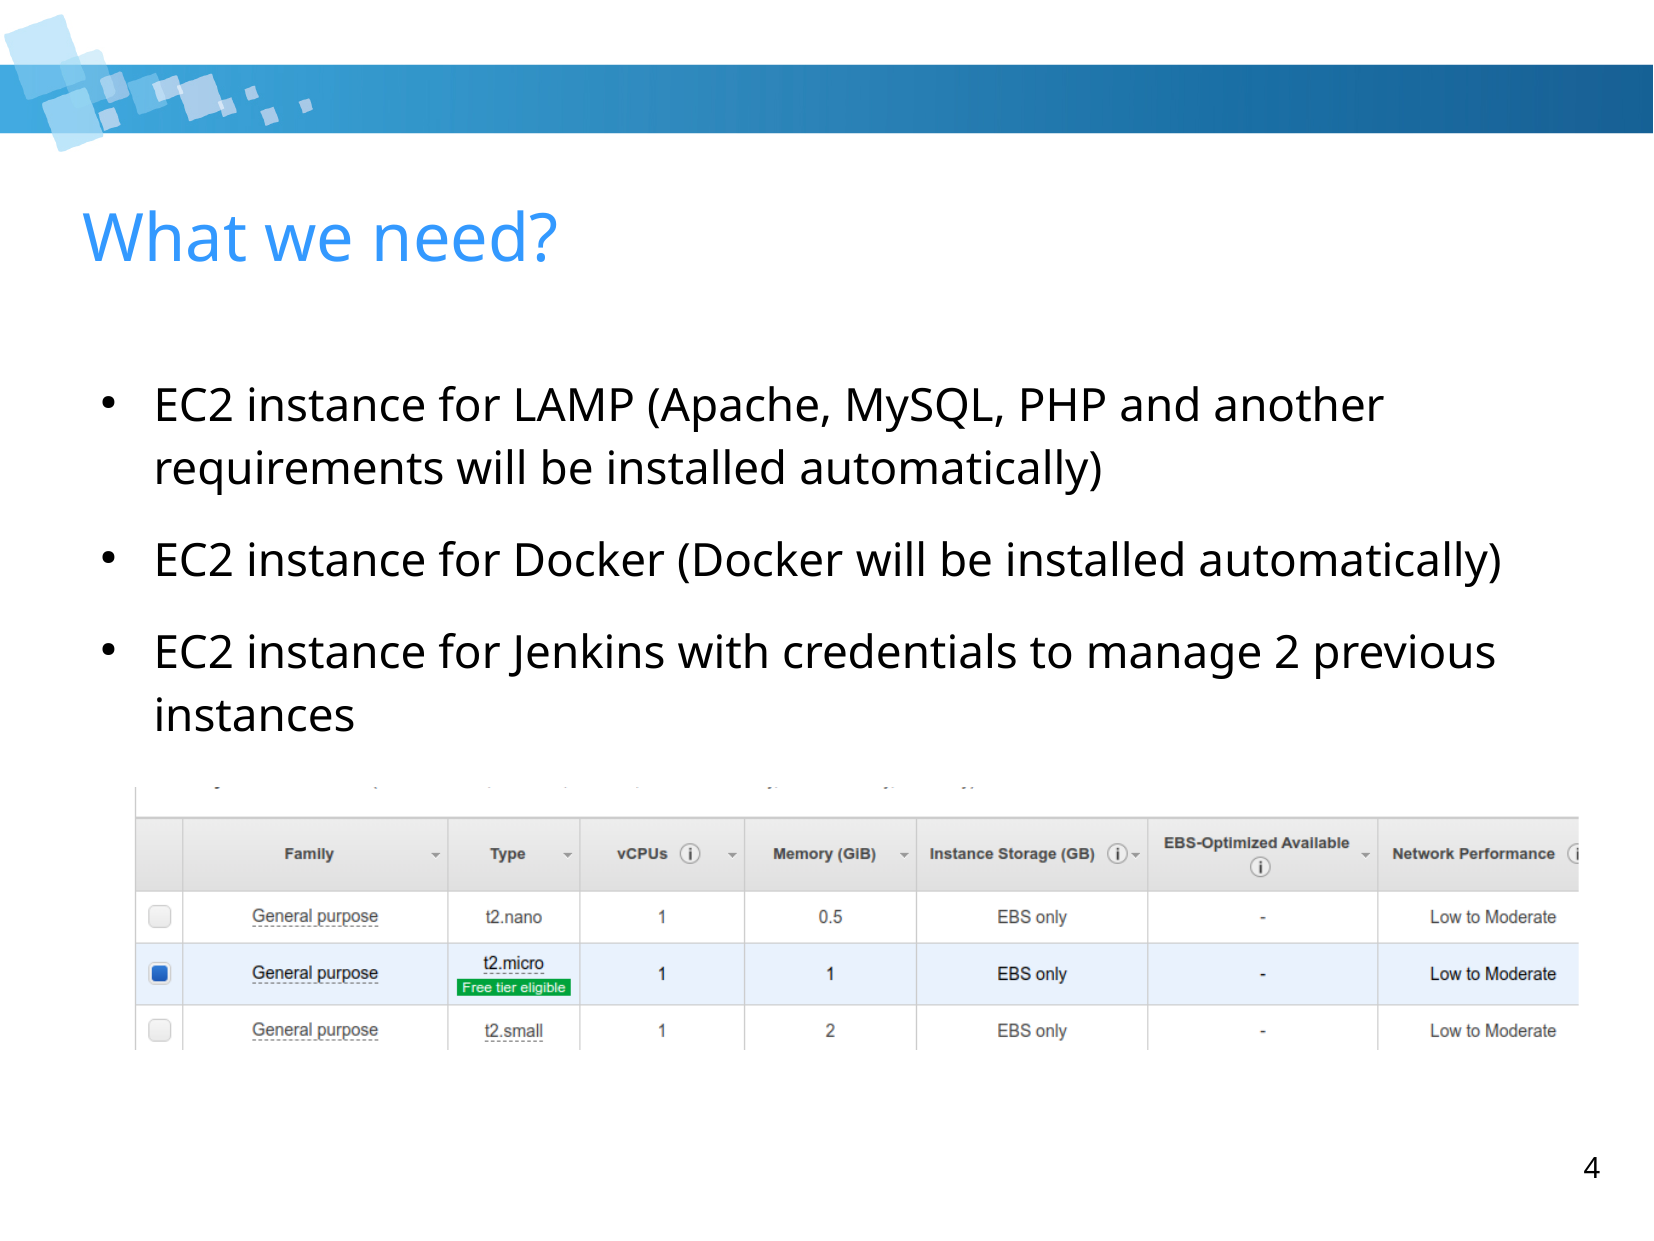

# What we need?
EC2 instance for LAMP (Apache, MySQL, PHP and another requirements will be installed automatically)
EC2 instance for Docker (Docker will be installed automatically)
EC2 instance for Jenkins with credentials to manage 2 previous instances
4